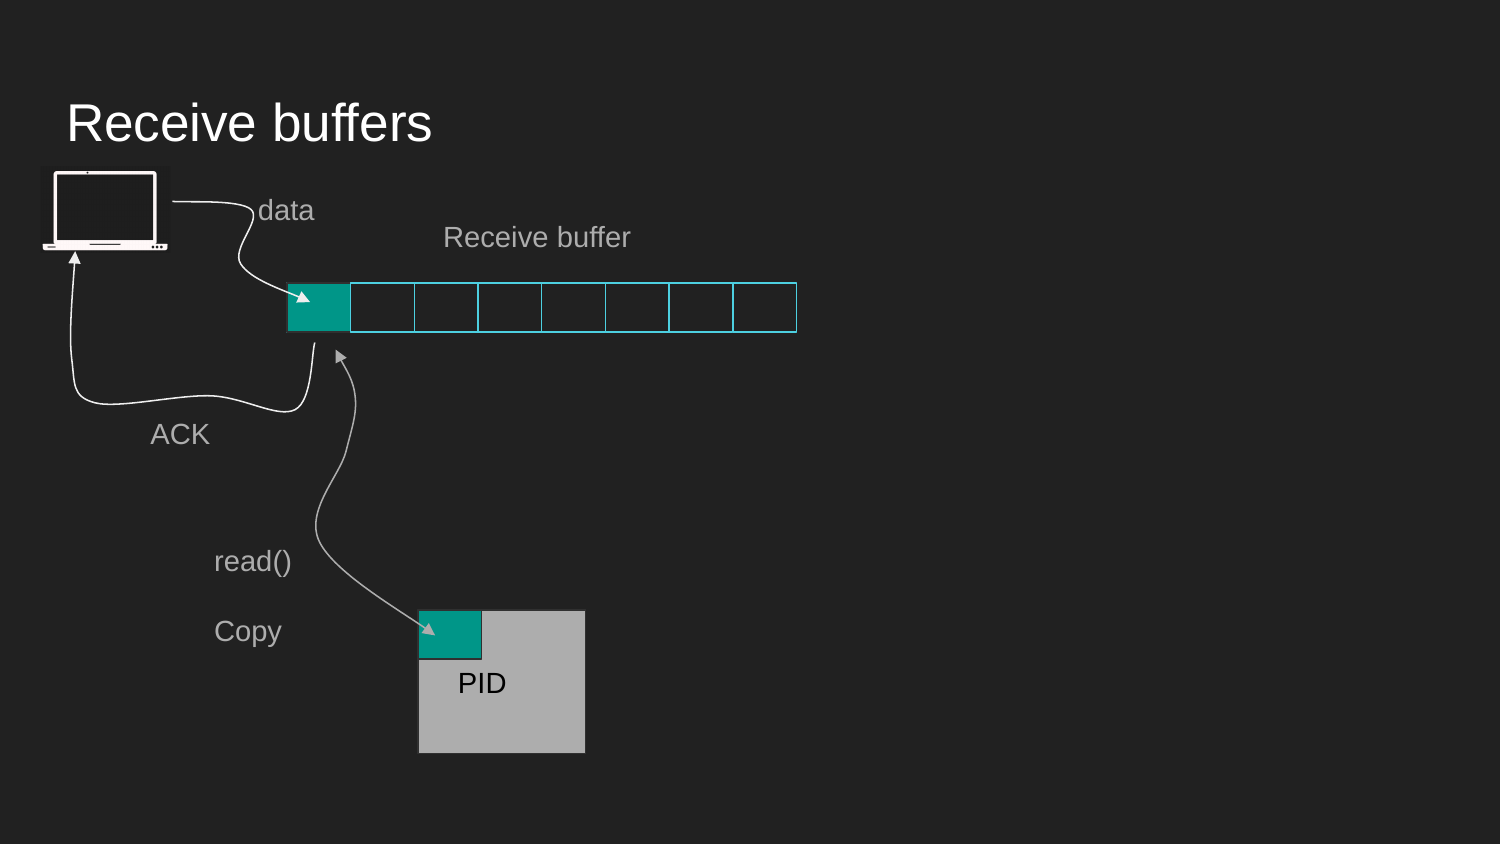

# Receive buffers
data
Receive buffer
ACK
read()
Copy
 PID